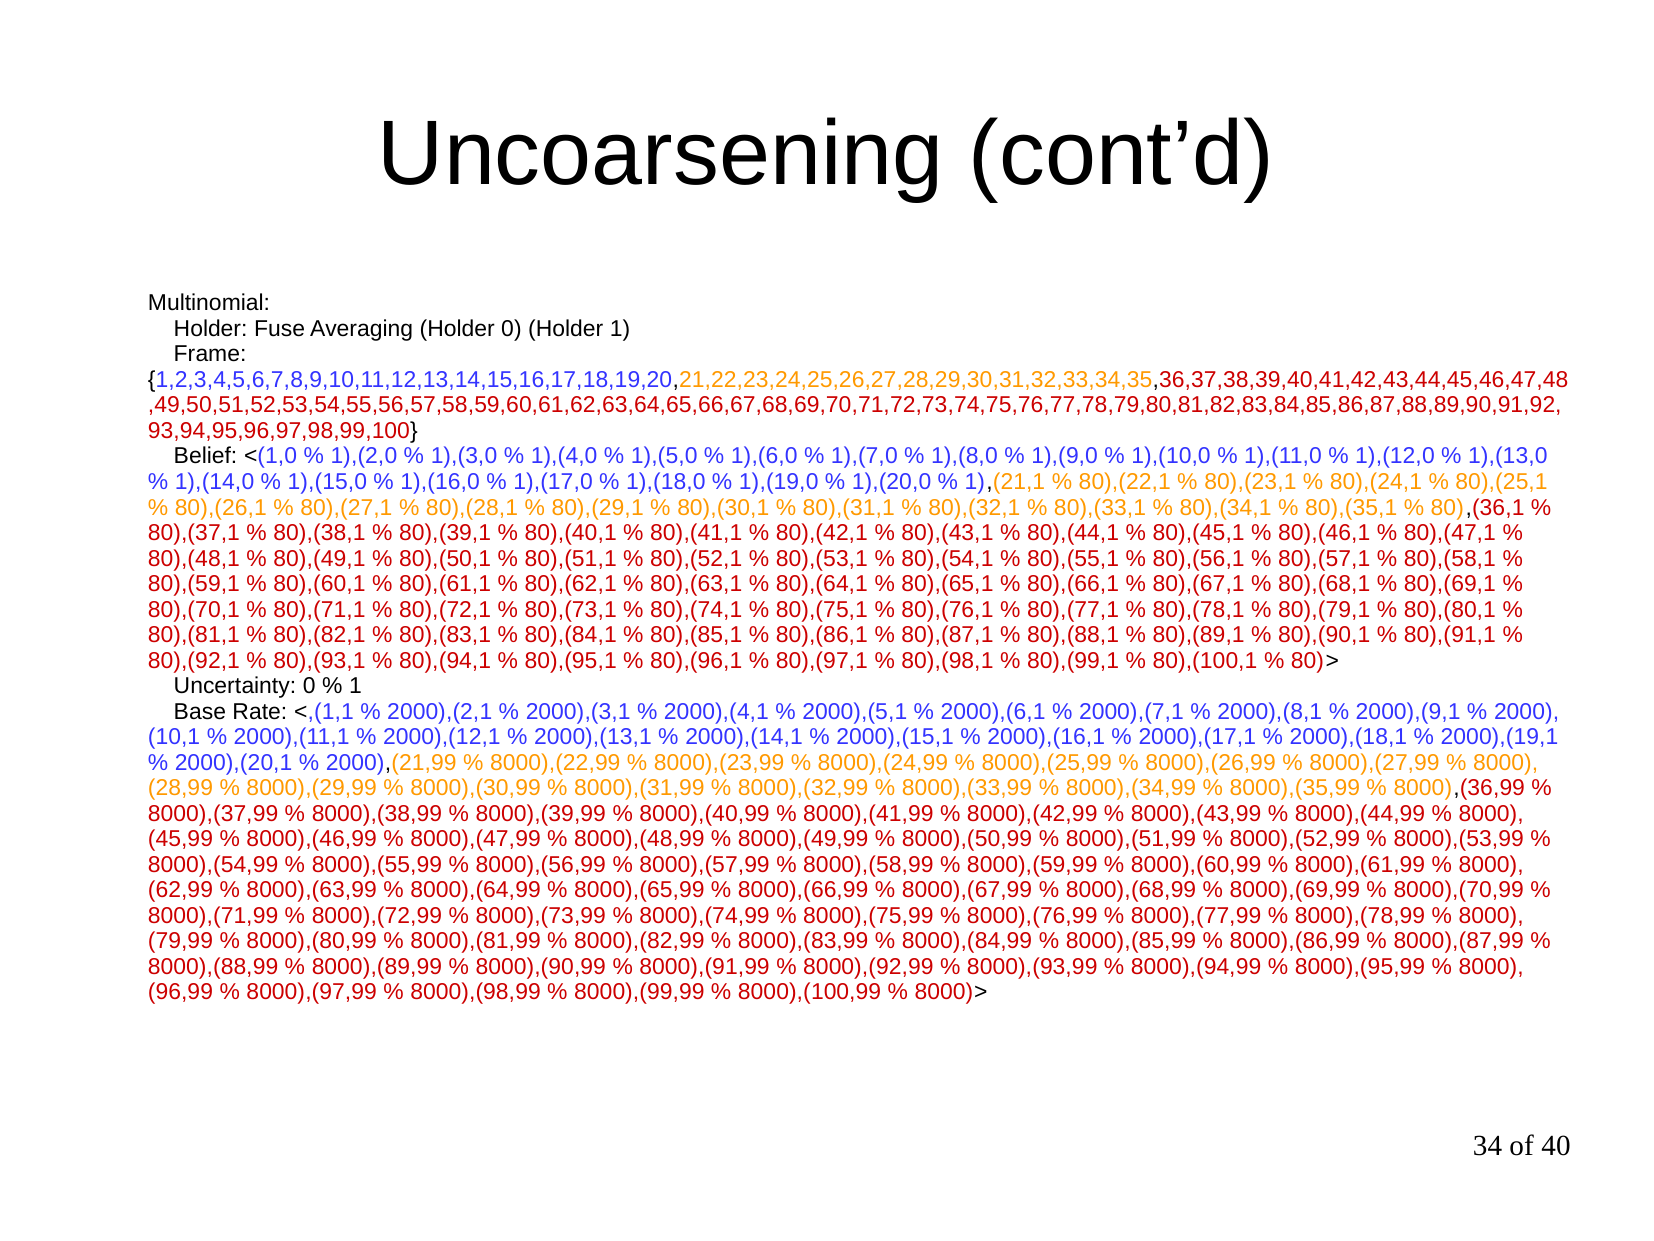

# Uncoarsening (cont’d)
Multinomial:
 Holder: Fuse Averaging (Holder 0) (Holder 1)
 Frame: {1,2,3,4,5,6,7,8,9,10,11,12,13,14,15,16,17,18,19,20,21,22,23,24,25,26,27,28,29,30,31,32,33,34,35,36,37,38,39,40,41,42,43,44,45,46,47,48,49,50,51,52,53,54,55,56,57,58,59,60,61,62,63,64,65,66,67,68,69,70,71,72,73,74,75,76,77,78,79,80,81,82,83,84,85,86,87,88,89,90,91,92,93,94,95,96,97,98,99,100}
 Belief: <(1,0 % 1),(2,0 % 1),(3,0 % 1),(4,0 % 1),(5,0 % 1),(6,0 % 1),(7,0 % 1),(8,0 % 1),(9,0 % 1),(10,0 % 1),(11,0 % 1),(12,0 % 1),(13,0 % 1),(14,0 % 1),(15,0 % 1),(16,0 % 1),(17,0 % 1),(18,0 % 1),(19,0 % 1),(20,0 % 1),(21,1 % 80),(22,1 % 80),(23,1 % 80),(24,1 % 80),(25,1 % 80),(26,1 % 80),(27,1 % 80),(28,1 % 80),(29,1 % 80),(30,1 % 80),(31,1 % 80),(32,1 % 80),(33,1 % 80),(34,1 % 80),(35,1 % 80),(36,1 % 80),(37,1 % 80),(38,1 % 80),(39,1 % 80),(40,1 % 80),(41,1 % 80),(42,1 % 80),(43,1 % 80),(44,1 % 80),(45,1 % 80),(46,1 % 80),(47,1 % 80),(48,1 % 80),(49,1 % 80),(50,1 % 80),(51,1 % 80),(52,1 % 80),(53,1 % 80),(54,1 % 80),(55,1 % 80),(56,1 % 80),(57,1 % 80),(58,1 % 80),(59,1 % 80),(60,1 % 80),(61,1 % 80),(62,1 % 80),(63,1 % 80),(64,1 % 80),(65,1 % 80),(66,1 % 80),(67,1 % 80),(68,1 % 80),(69,1 % 80),(70,1 % 80),(71,1 % 80),(72,1 % 80),(73,1 % 80),(74,1 % 80),(75,1 % 80),(76,1 % 80),(77,1 % 80),(78,1 % 80),(79,1 % 80),(80,1 % 80),(81,1 % 80),(82,1 % 80),(83,1 % 80),(84,1 % 80),(85,1 % 80),(86,1 % 80),(87,1 % 80),(88,1 % 80),(89,1 % 80),(90,1 % 80),(91,1 % 80),(92,1 % 80),(93,1 % 80),(94,1 % 80),(95,1 % 80),(96,1 % 80),(97,1 % 80),(98,1 % 80),(99,1 % 80),(100,1 % 80)>
 Uncertainty: 0 % 1
 Base Rate: <,(1,1 % 2000),(2,1 % 2000),(3,1 % 2000),(4,1 % 2000),(5,1 % 2000),(6,1 % 2000),(7,1 % 2000),(8,1 % 2000),(9,1 % 2000),(10,1 % 2000),(11,1 % 2000),(12,1 % 2000),(13,1 % 2000),(14,1 % 2000),(15,1 % 2000),(16,1 % 2000),(17,1 % 2000),(18,1 % 2000),(19,1 % 2000),(20,1 % 2000),(21,99 % 8000),(22,99 % 8000),(23,99 % 8000),(24,99 % 8000),(25,99 % 8000),(26,99 % 8000),(27,99 % 8000),(28,99 % 8000),(29,99 % 8000),(30,99 % 8000),(31,99 % 8000),(32,99 % 8000),(33,99 % 8000),(34,99 % 8000),(35,99 % 8000),(36,99 % 8000),(37,99 % 8000),(38,99 % 8000),(39,99 % 8000),(40,99 % 8000),(41,99 % 8000),(42,99 % 8000),(43,99 % 8000),(44,99 % 8000),(45,99 % 8000),(46,99 % 8000),(47,99 % 8000),(48,99 % 8000),(49,99 % 8000),(50,99 % 8000),(51,99 % 8000),(52,99 % 8000),(53,99 % 8000),(54,99 % 8000),(55,99 % 8000),(56,99 % 8000),(57,99 % 8000),(58,99 % 8000),(59,99 % 8000),(60,99 % 8000),(61,99 % 8000),(62,99 % 8000),(63,99 % 8000),(64,99 % 8000),(65,99 % 8000),(66,99 % 8000),(67,99 % 8000),(68,99 % 8000),(69,99 % 8000),(70,99 % 8000),(71,99 % 8000),(72,99 % 8000),(73,99 % 8000),(74,99 % 8000),(75,99 % 8000),(76,99 % 8000),(77,99 % 8000),(78,99 % 8000),(79,99 % 8000),(80,99 % 8000),(81,99 % 8000),(82,99 % 8000),(83,99 % 8000),(84,99 % 8000),(85,99 % 8000),(86,99 % 8000),(87,99 % 8000),(88,99 % 8000),(89,99 % 8000),(90,99 % 8000),(91,99 % 8000),(92,99 % 8000),(93,99 % 8000),(94,99 % 8000),(95,99 % 8000),(96,99 % 8000),(97,99 % 8000),(98,99 % 8000),(99,99 % 8000),(100,99 % 8000)>
34